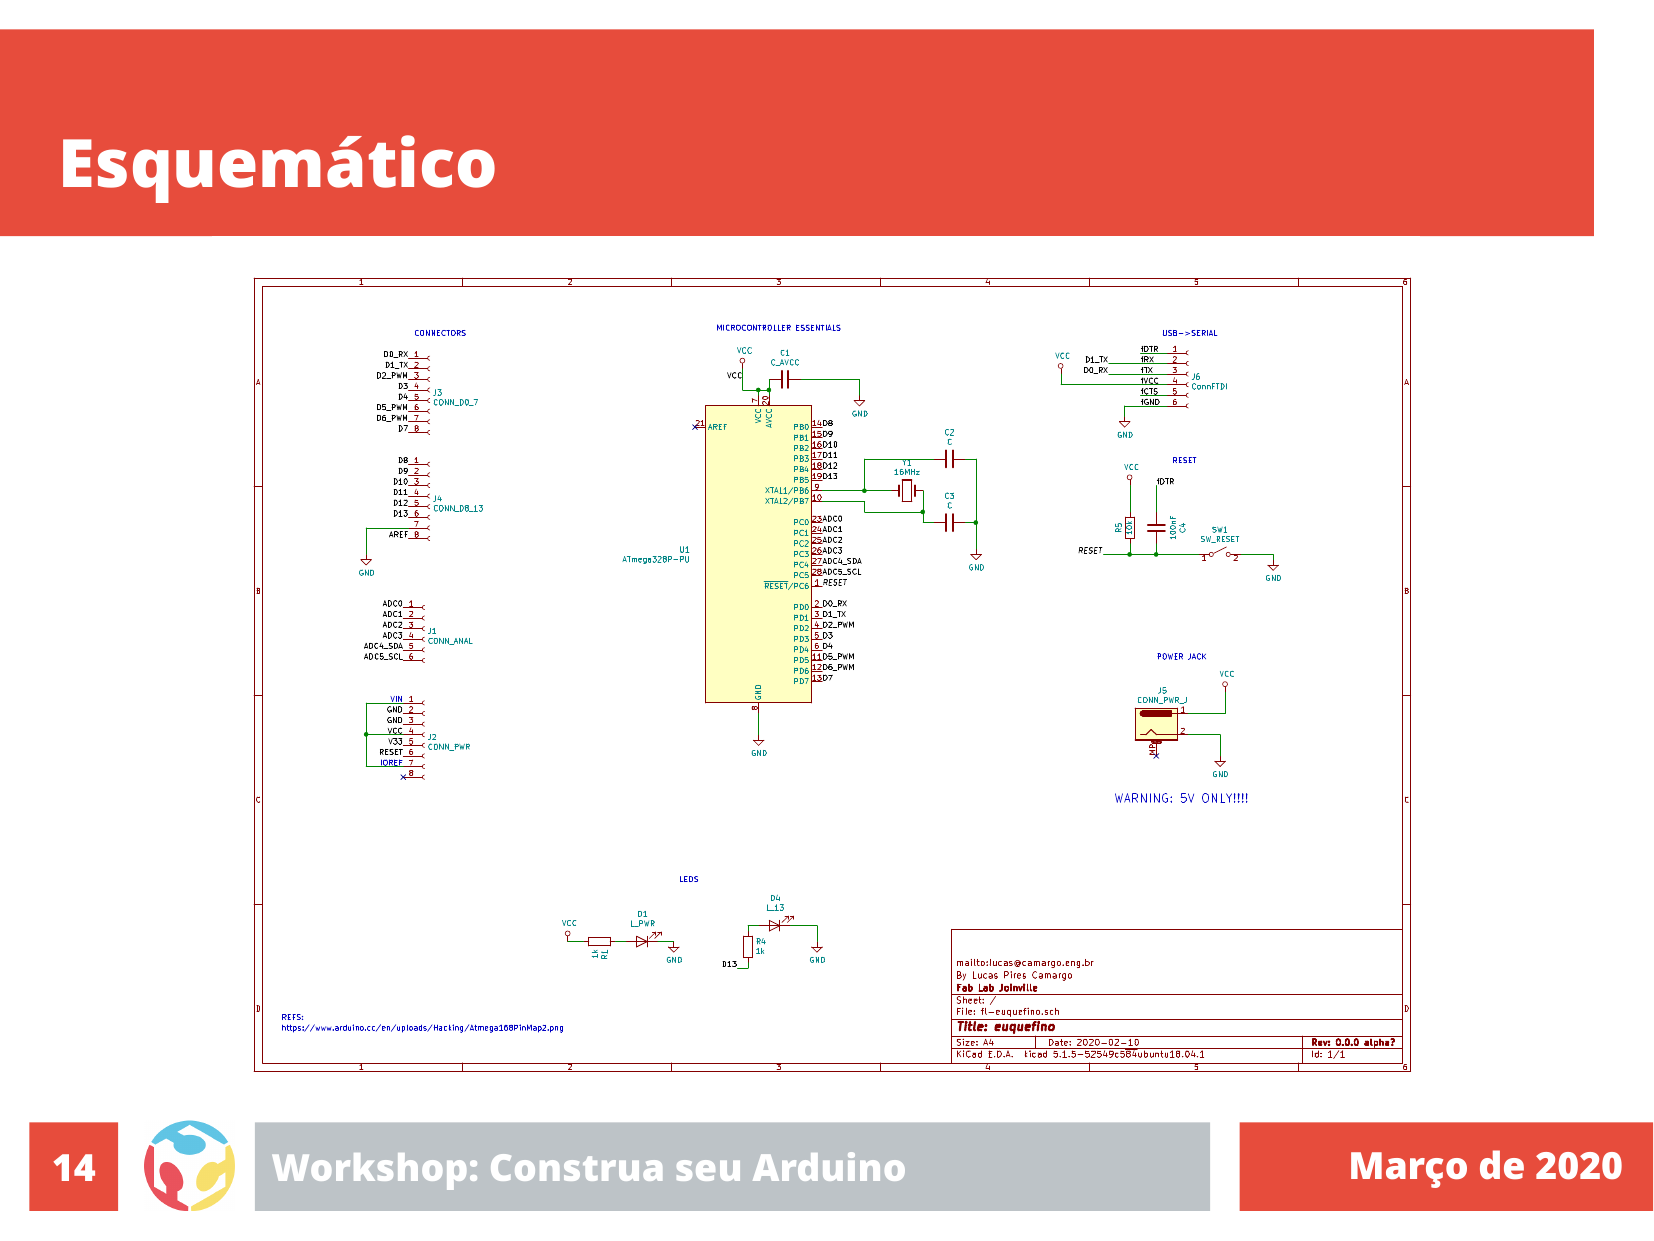

# Esquemático
14
Workshop: Construa seu Arduino
Março de 2020